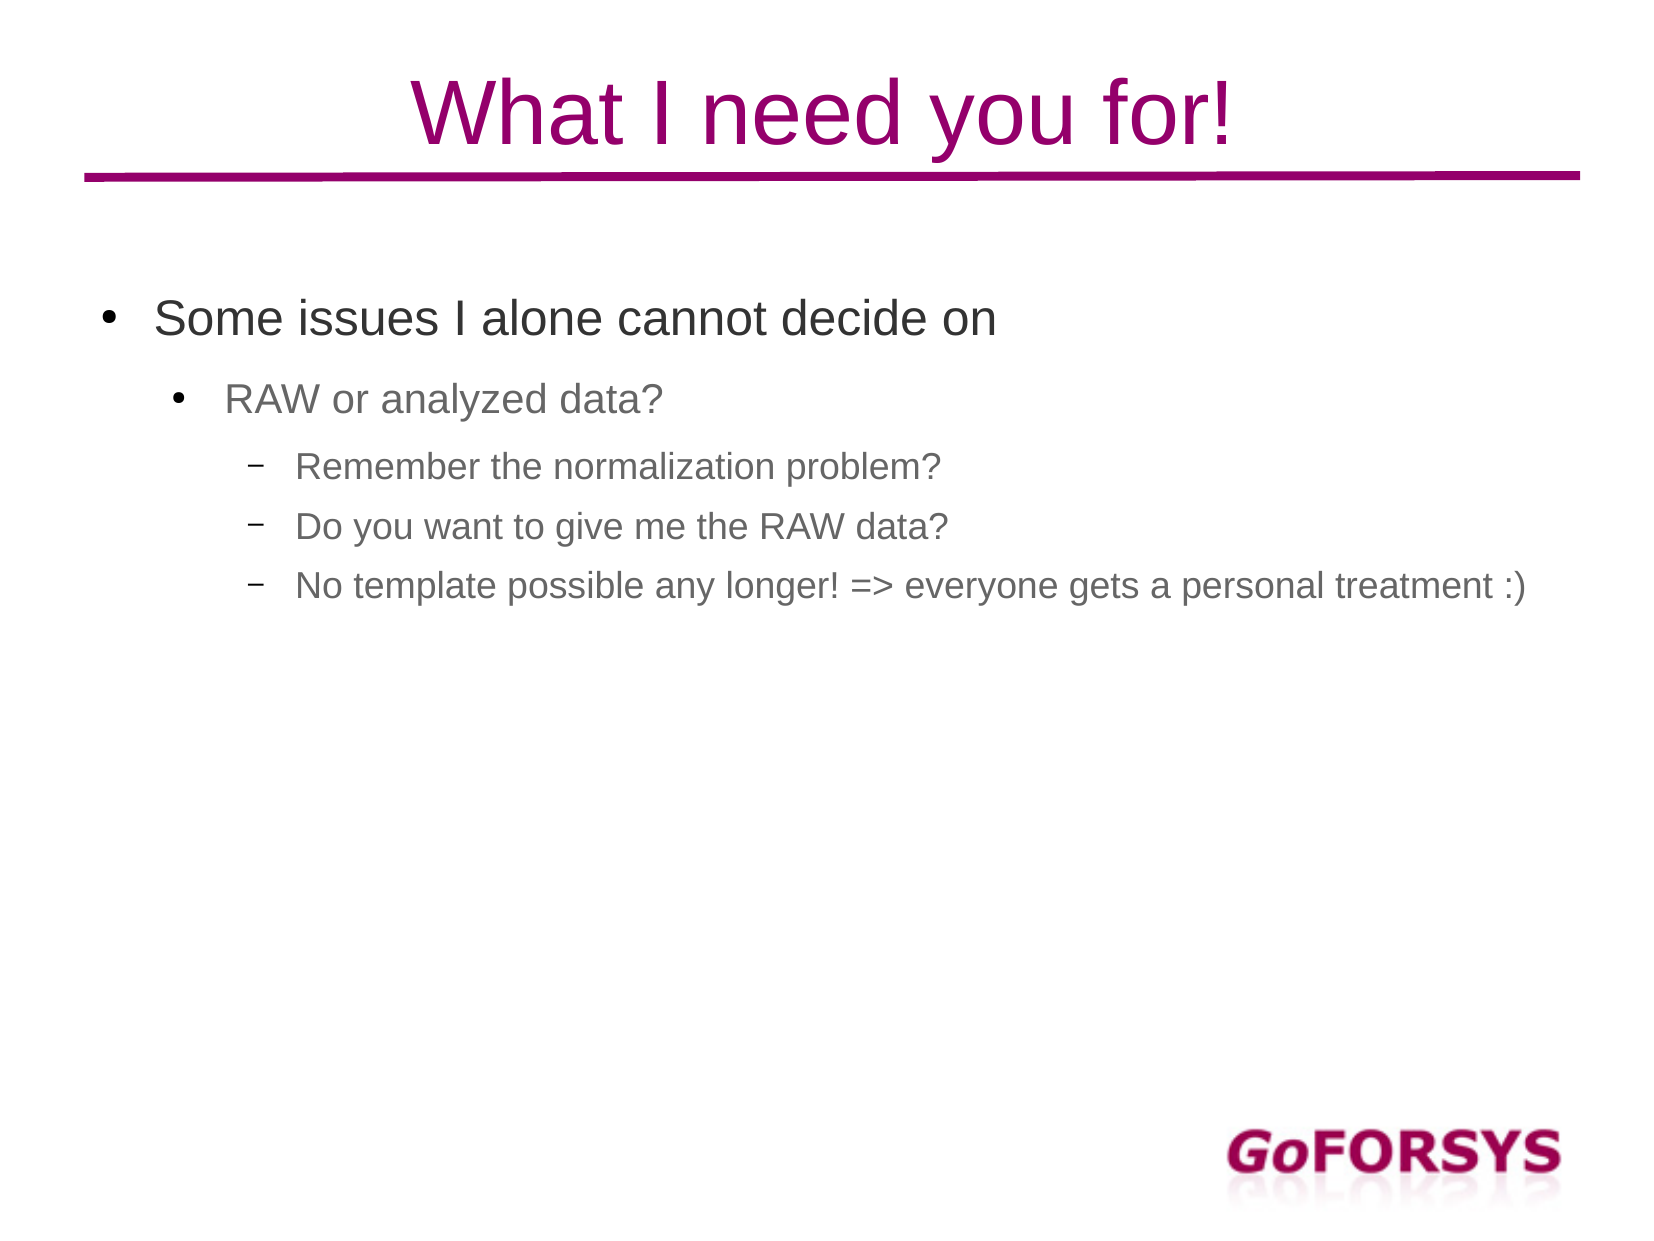

# What I need you for!
Some issues I alone cannot decide on
RAW or analyzed data?
Remember the normalization problem?
Do you want to give me the RAW data?
No template possible any longer! => everyone gets a personal treatment :)